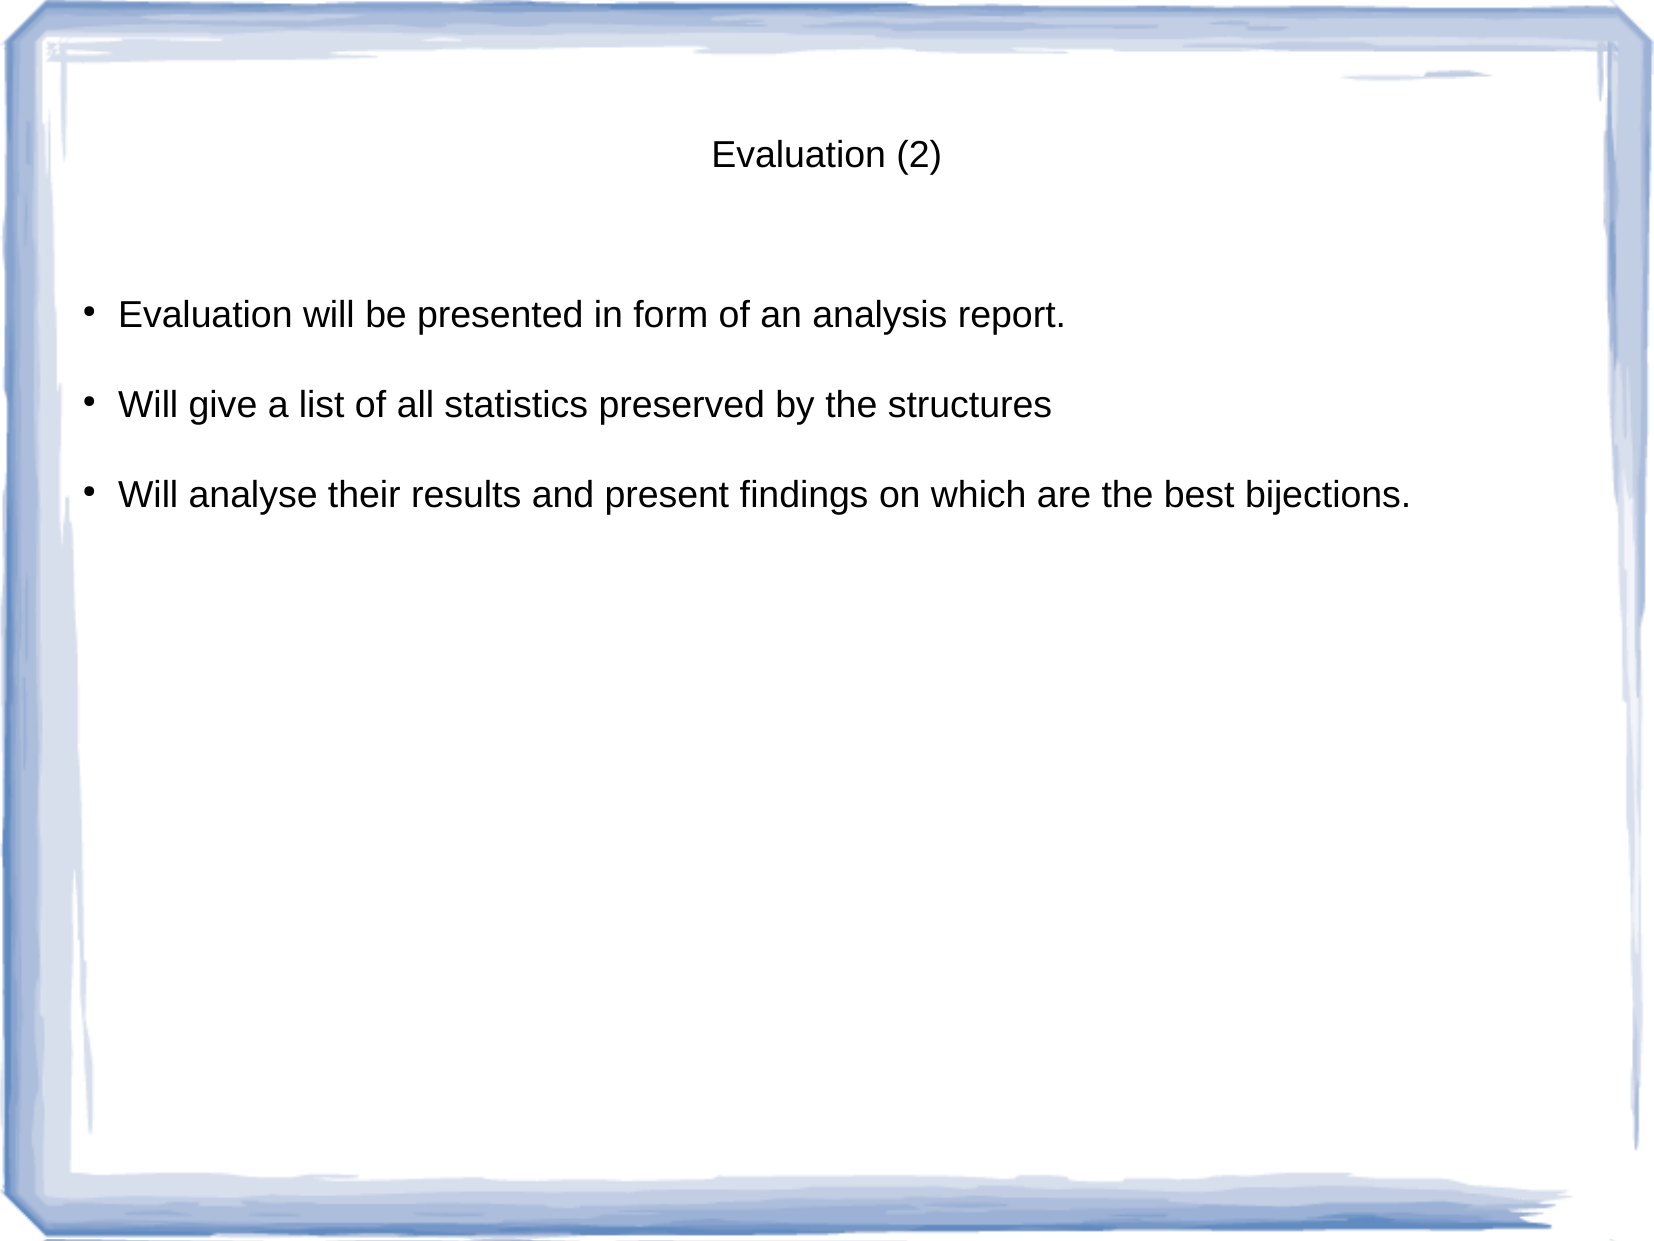

Evaluation (2)
Evaluation will be presented in form of an analysis report.
Will give a list of all statistics preserved by the structures
Will analyse their results and present findings on which are the best bijections.